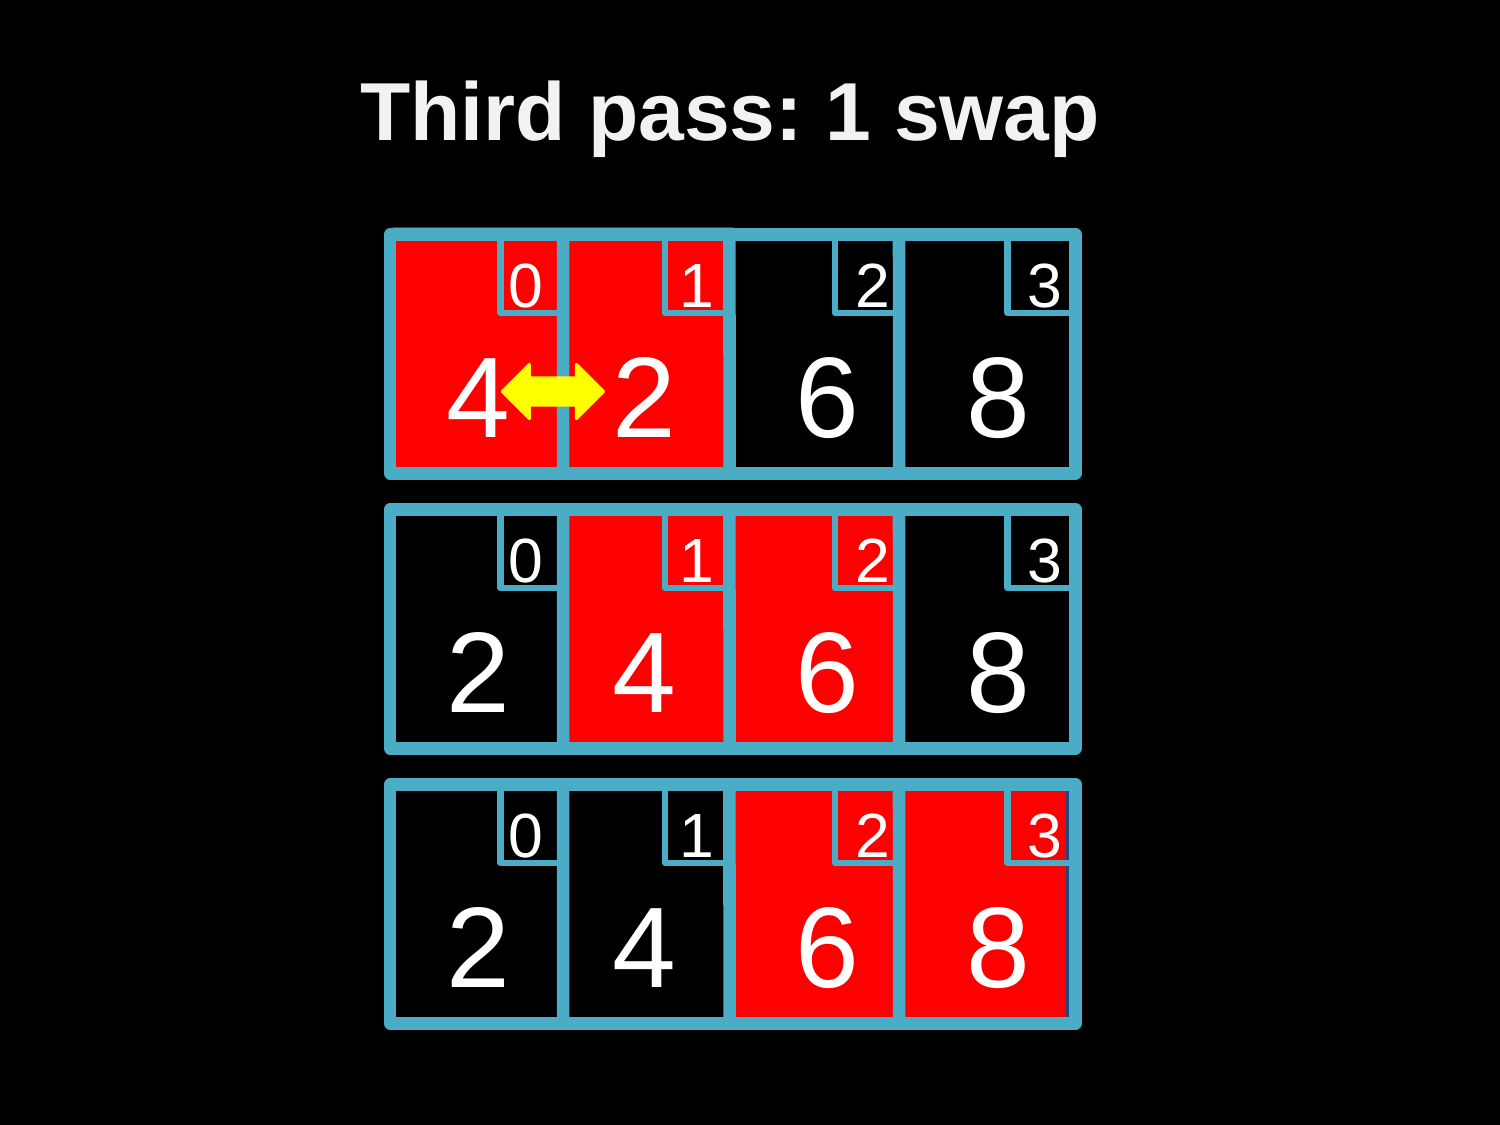

Third pass: 1 swap
0
1
2
3
4
2
6
8
0
1
2
3
2
4
6
8
0
1
2
3
2
4
6
8